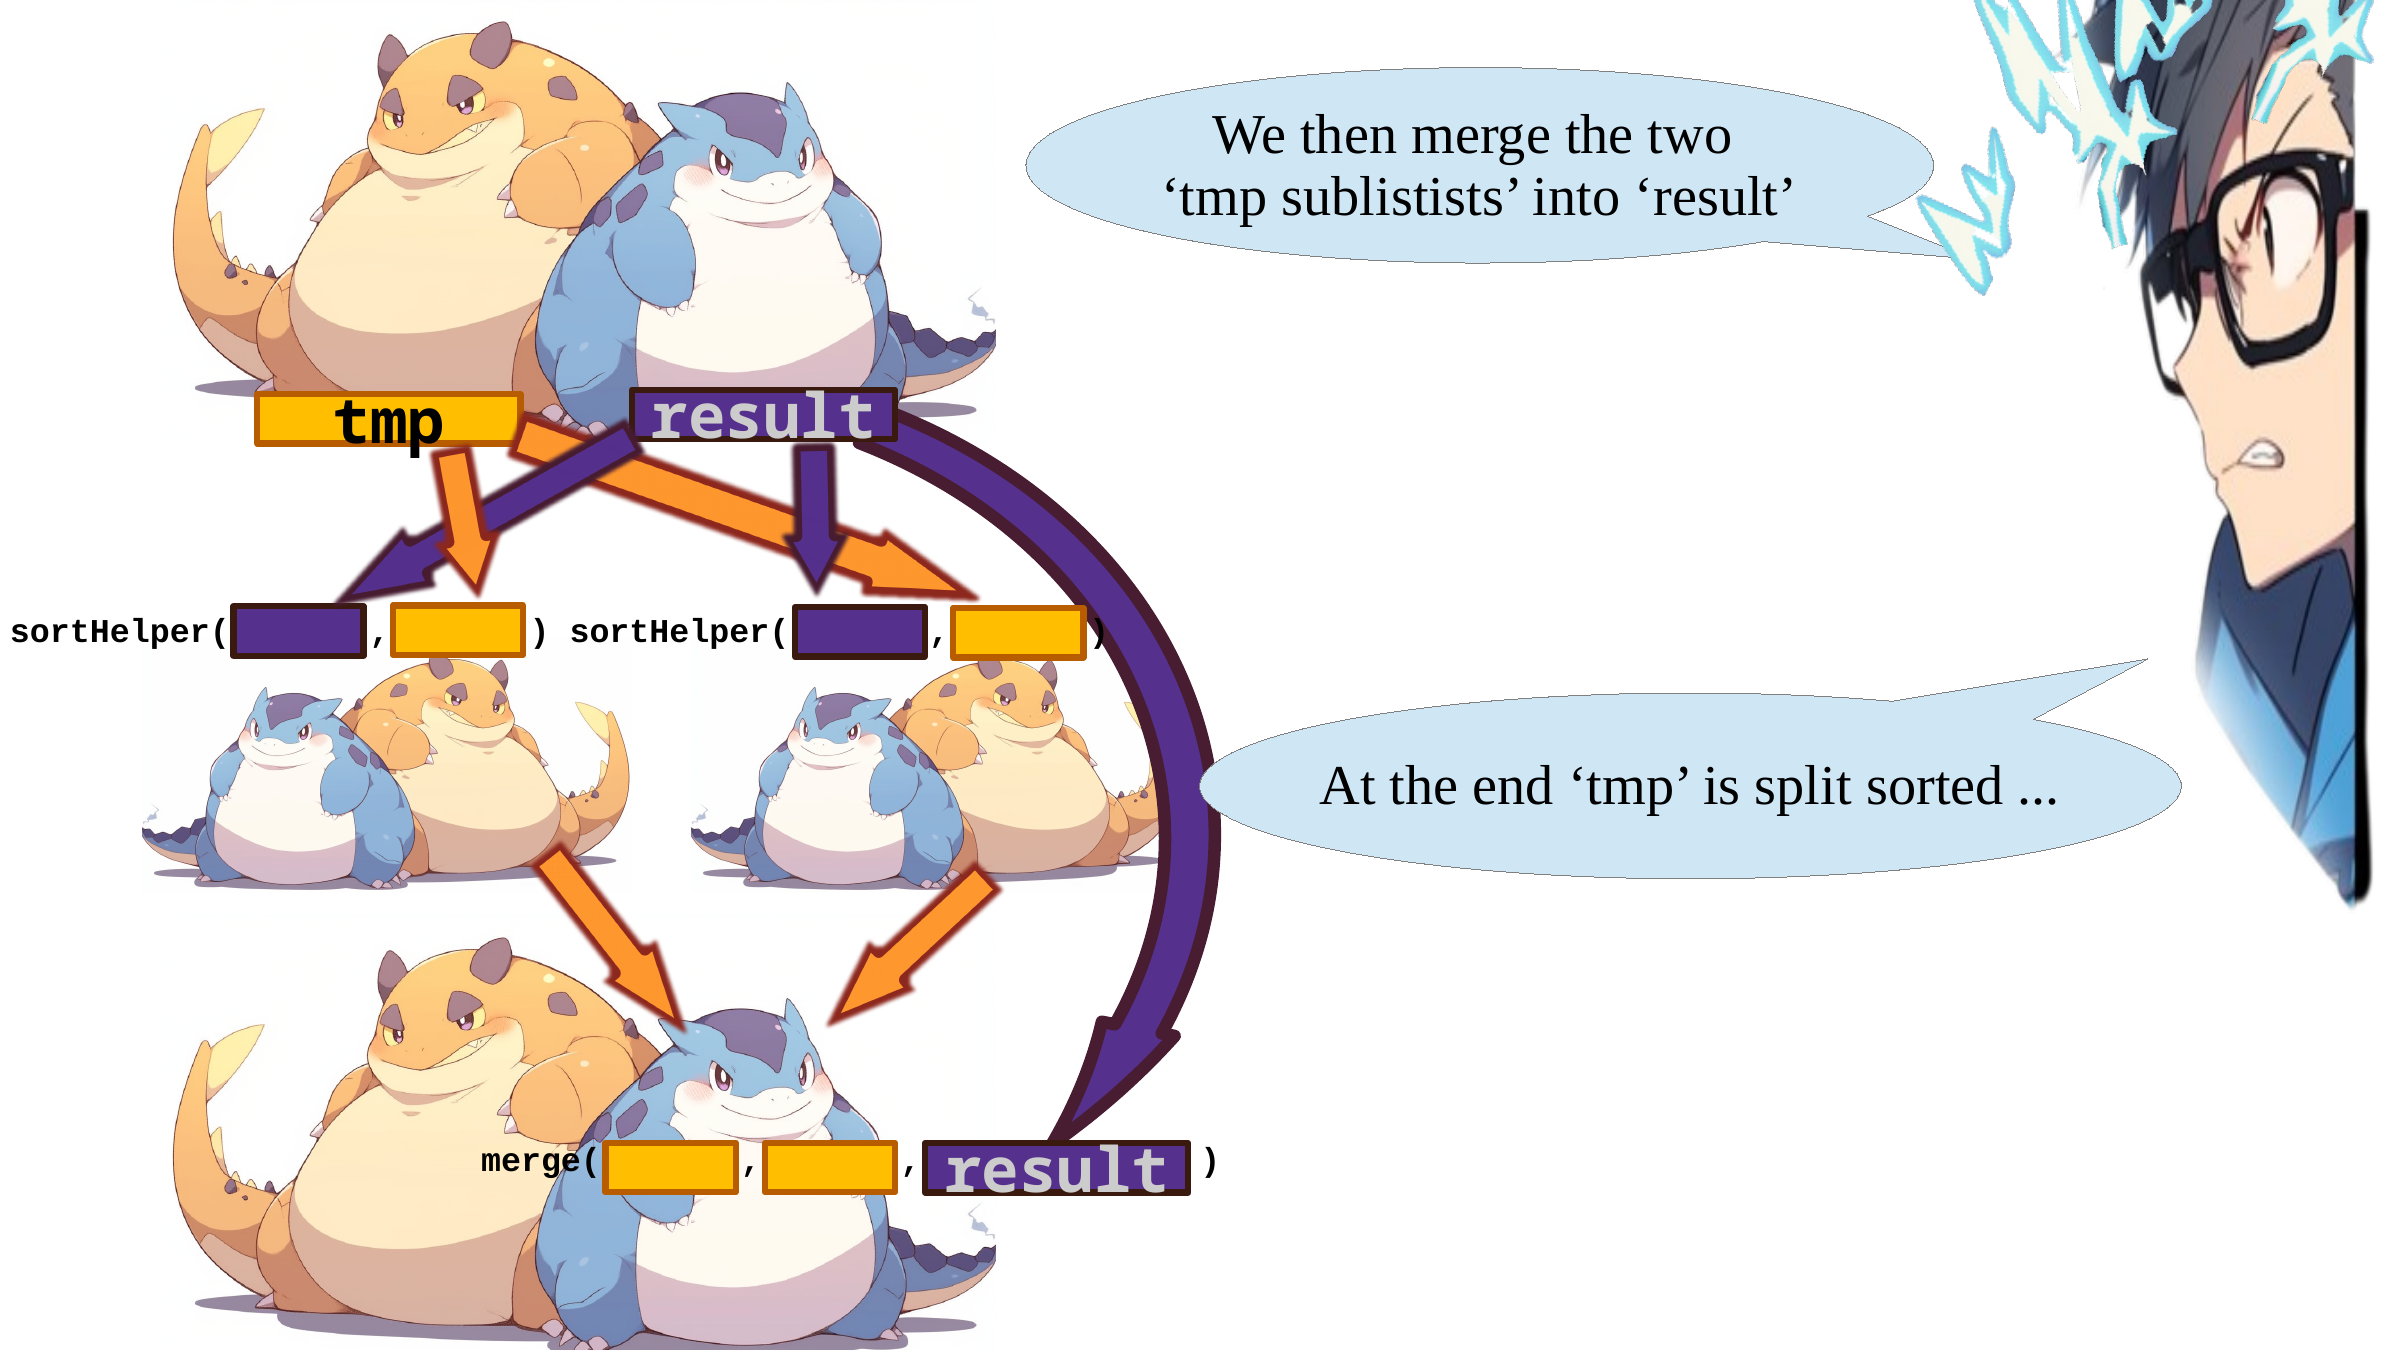

We then merge the two
‘tmp sublistists’ into ‘result’
result
tmp
sortHelper( , ) sortHelper( , )
At the end ‘tmp’ is split sorted ...
merge( , , )
result